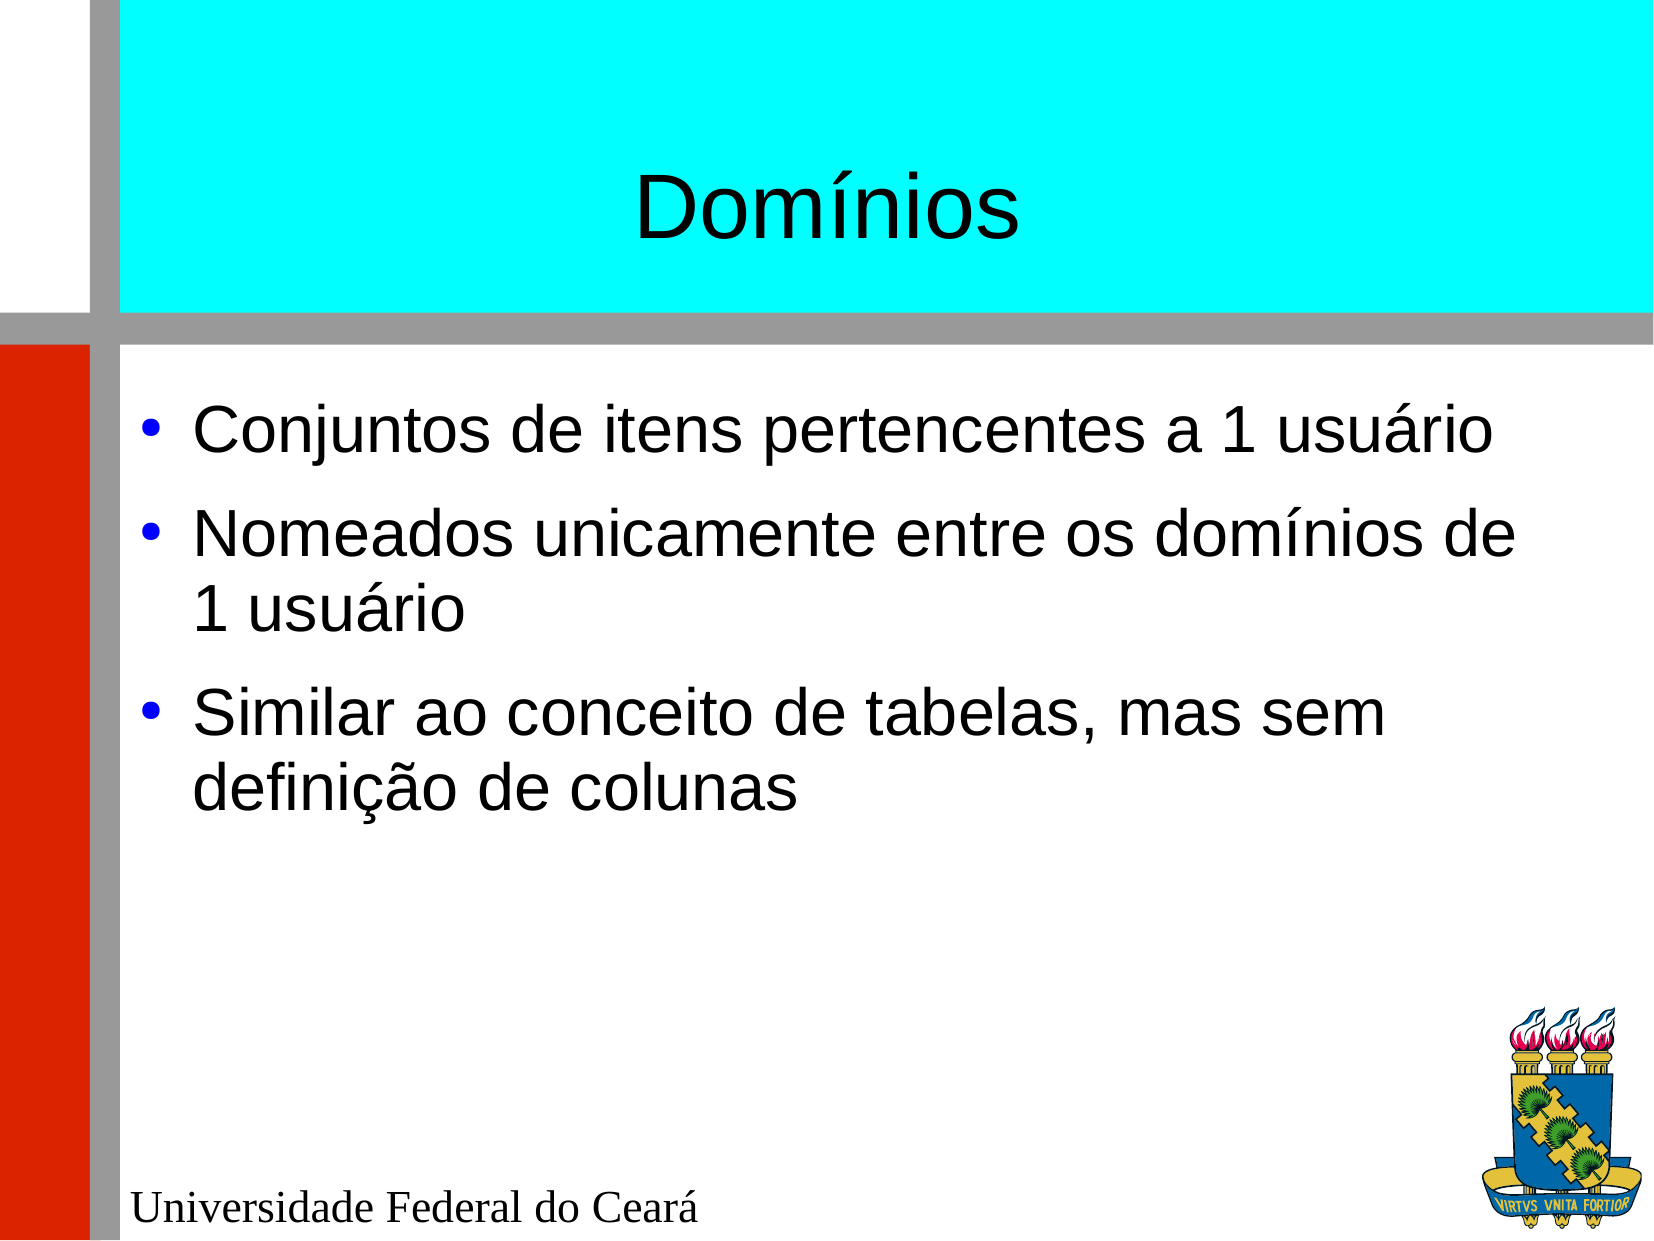

# Domínios
Conjuntos de itens pertencentes a 1 usuário
Nomeados unicamente entre os domínios de 1 usuário
Similar ao conceito de tabelas, mas sem definição de colunas